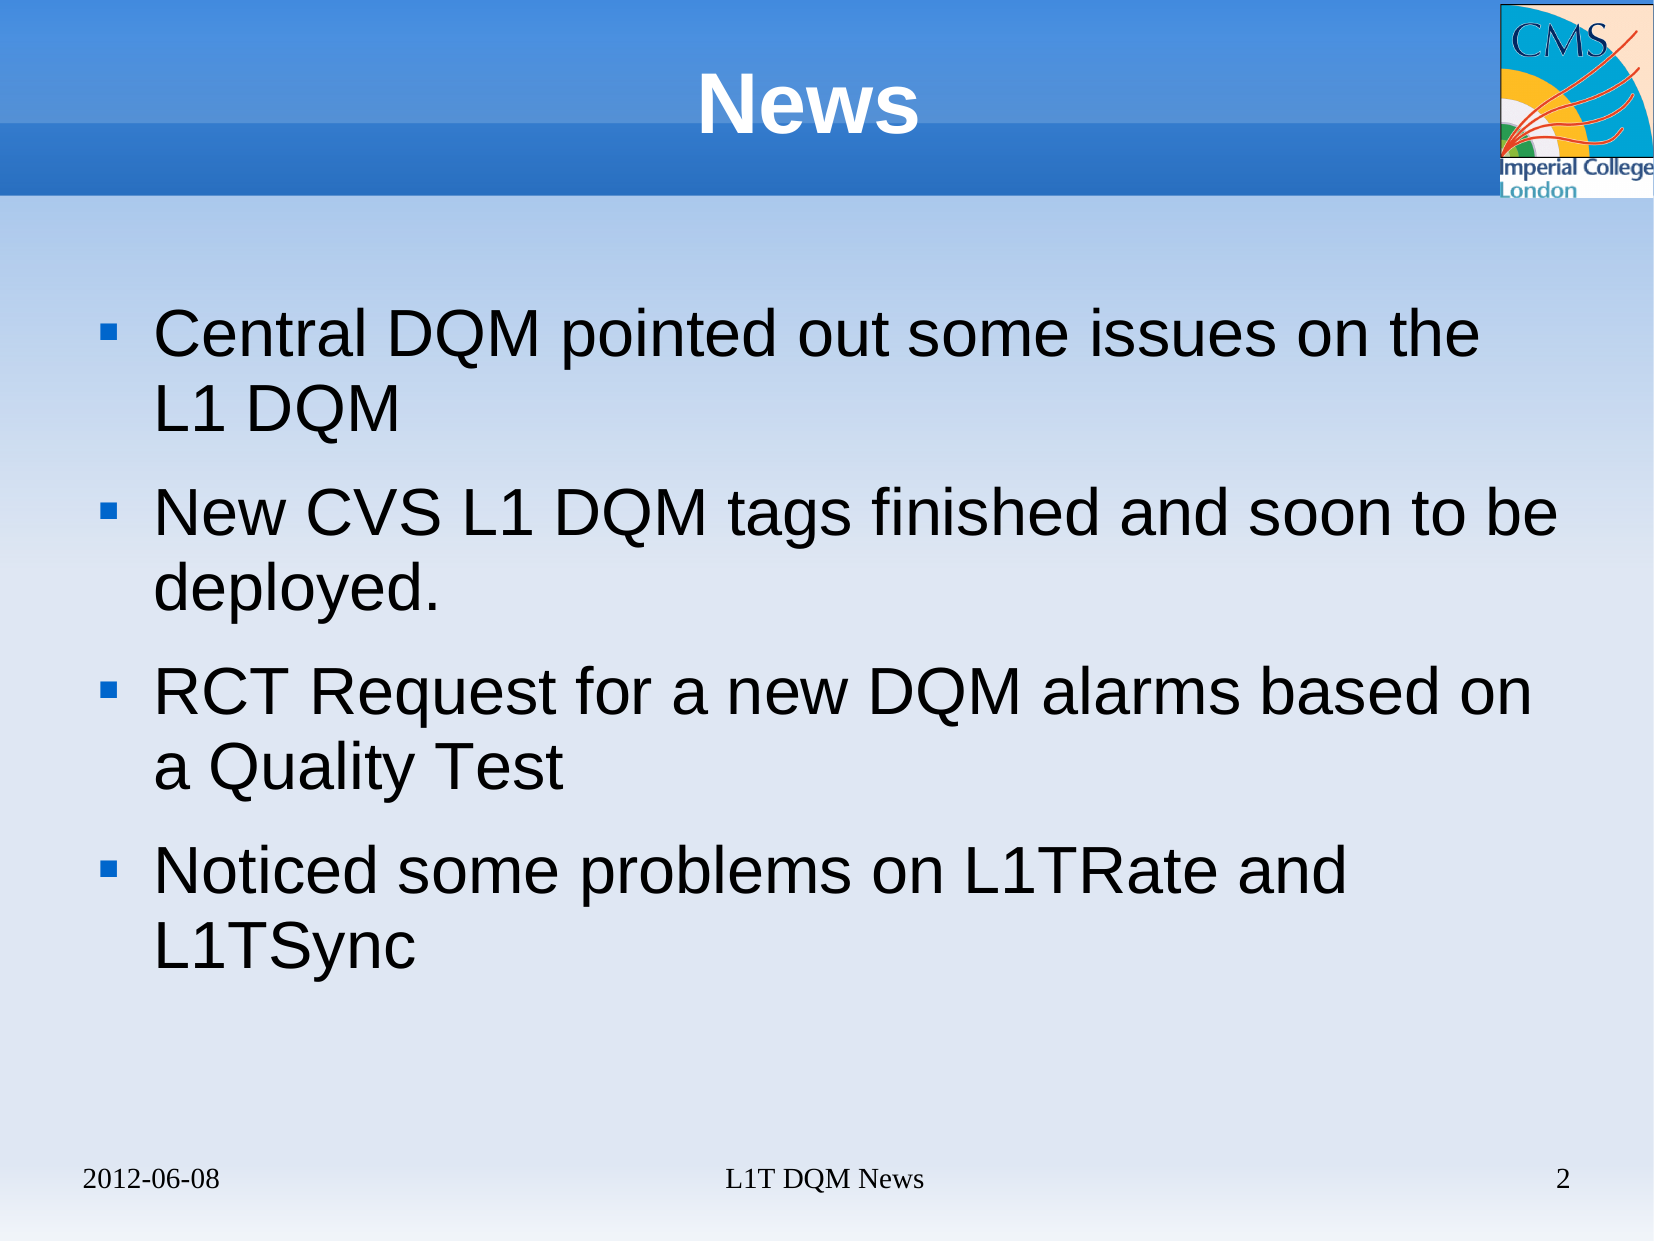

# News
Central DQM pointed out some issues on the L1 DQM
New CVS L1 DQM tags finished and soon to be deployed.
RCT Request for a new DQM alarms based on a Quality Test
Noticed some problems on L1TRate and L1TSync
2012-06-08
L1T DQM News
2